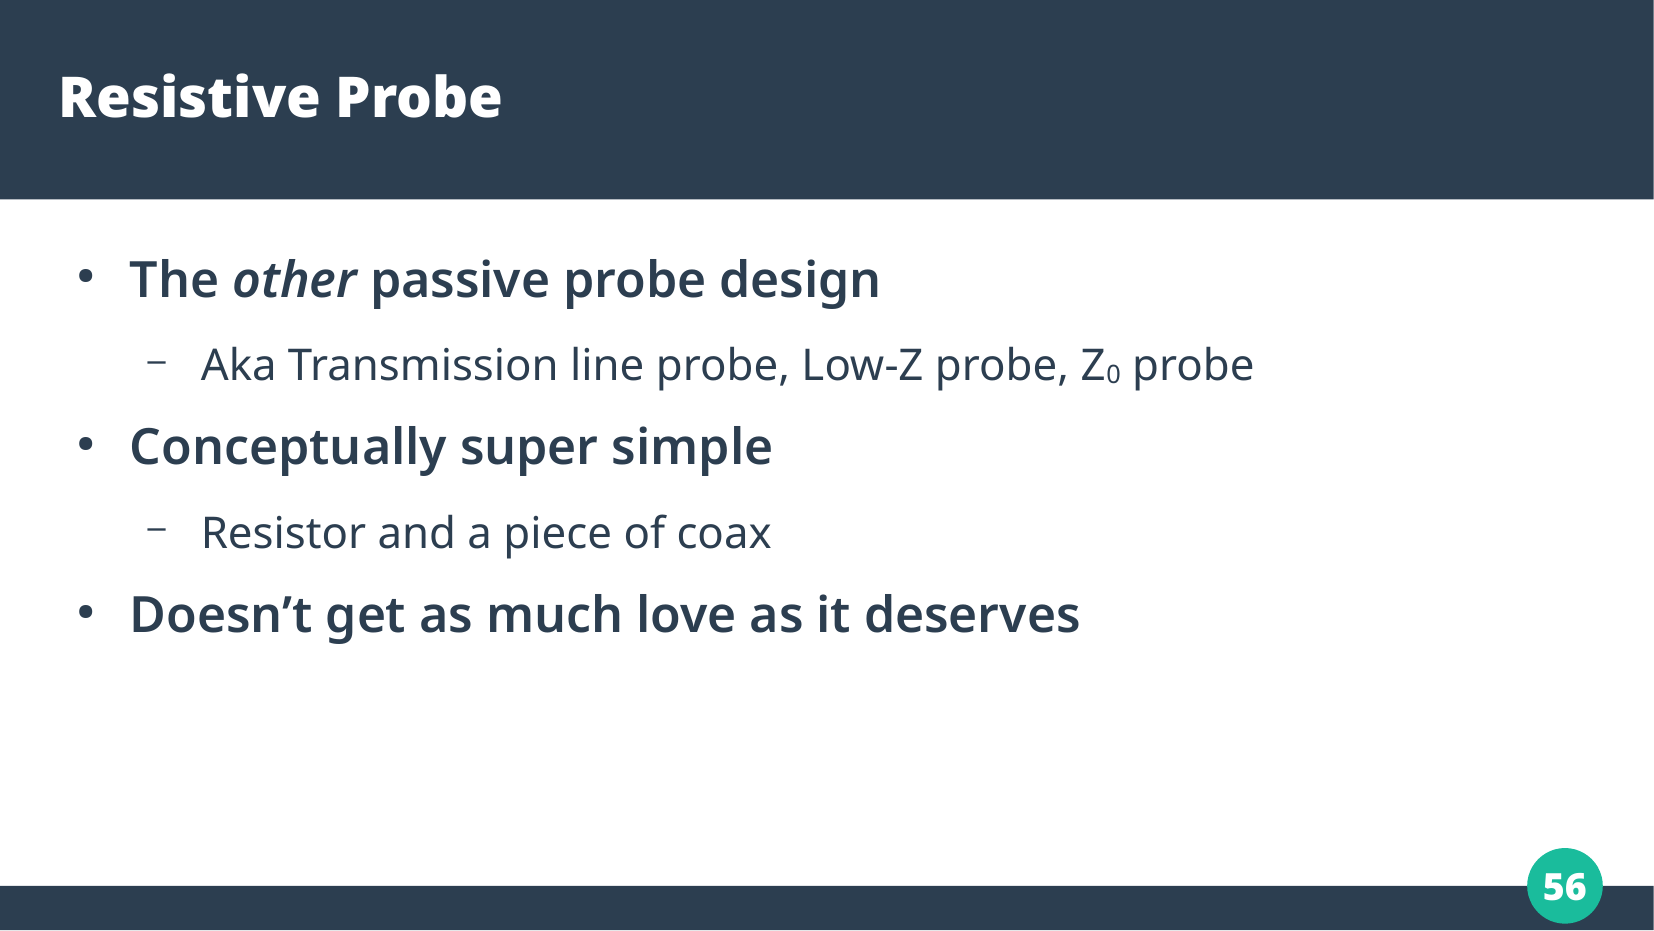

# Resistive Probe
The other passive probe design
Aka Transmission line probe, Low-Z probe, Z0 probe
Conceptually super simple
Resistor and a piece of coax
Doesn’t get as much love as it deserves